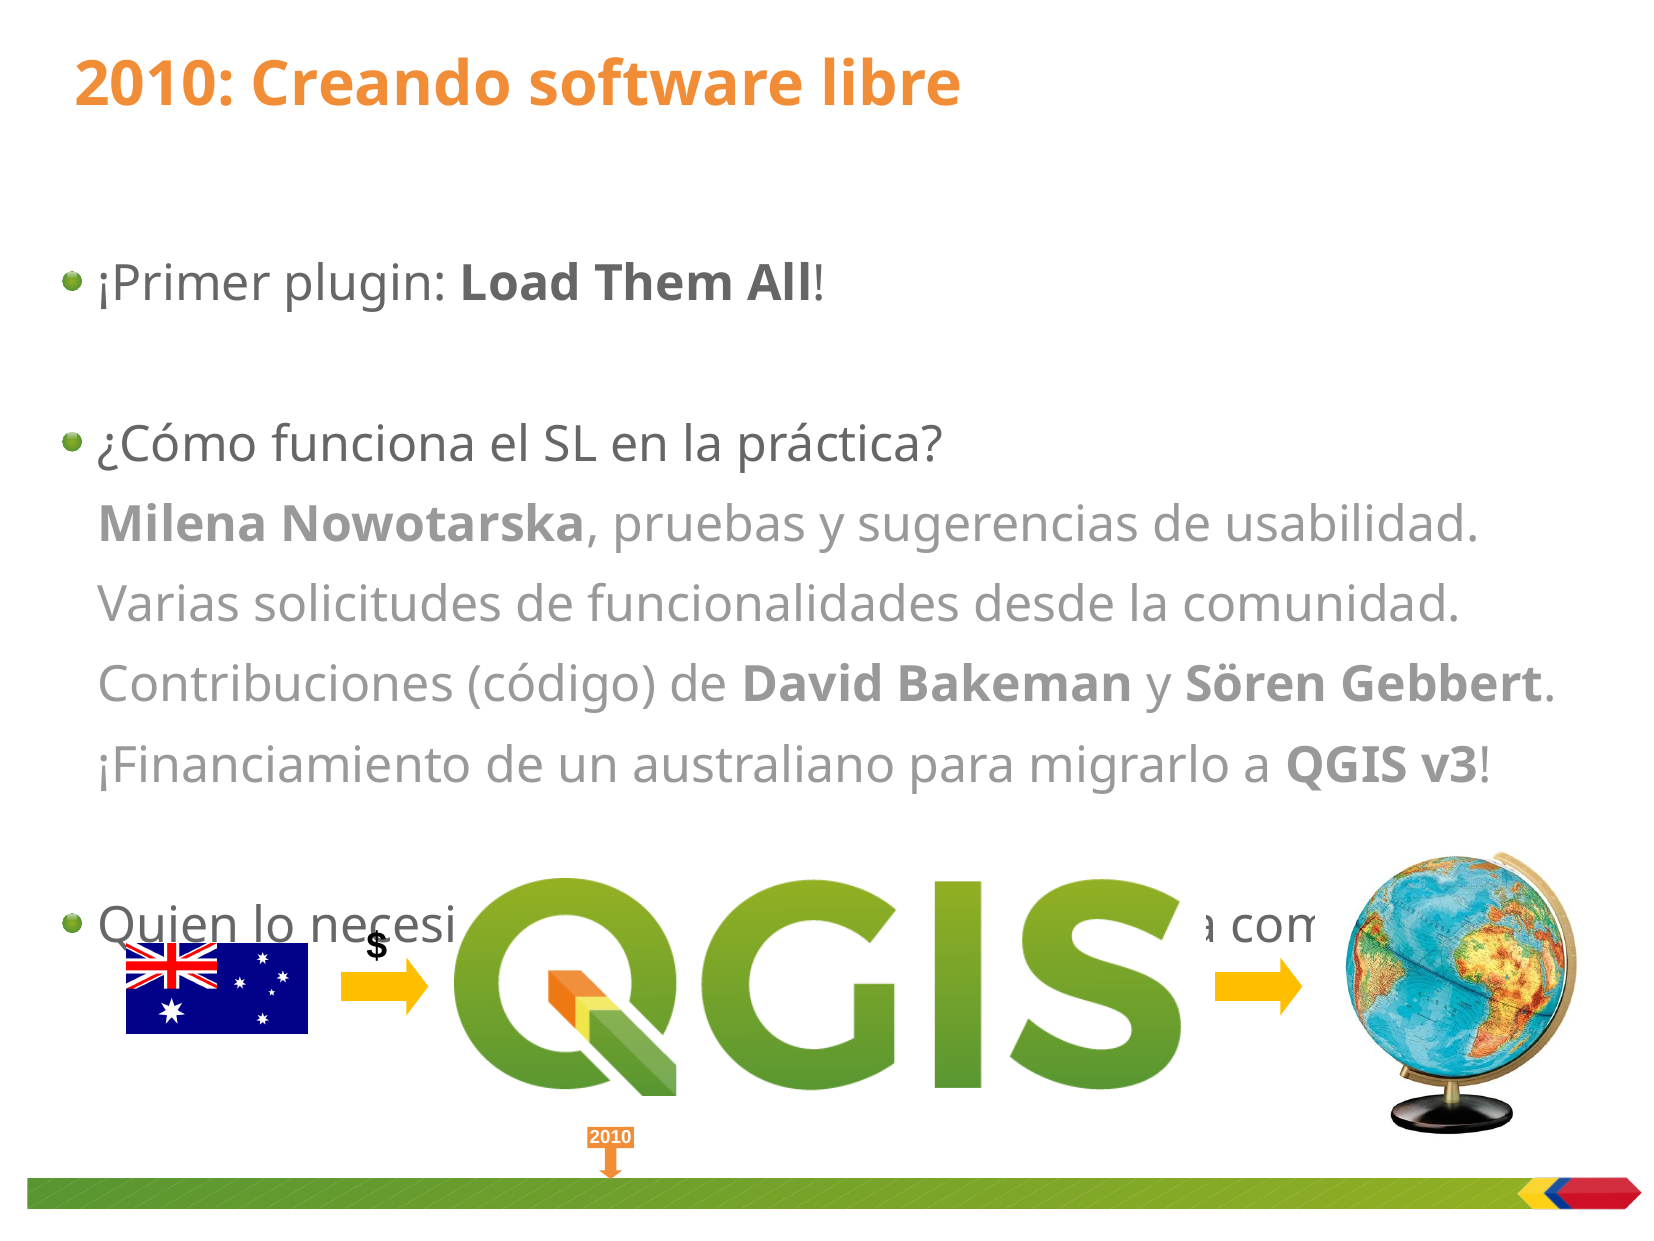

# 2010: Creando software libre
¡Primer plugin: Load Them All!
¿Cómo funciona el SL en la práctica?
Milena Nowotarska, pruebas y sugerencias de usabilidad.
Varias solicitudes de funcionalidades desde la comunidad.
Contribuciones (código) de David Bakeman y Sören Gebbert.
¡Financiamiento de un australiano para migrarlo a QGIS v3!
Quien lo necesita lo paga, se beneficia toda una comunidad
$
2010